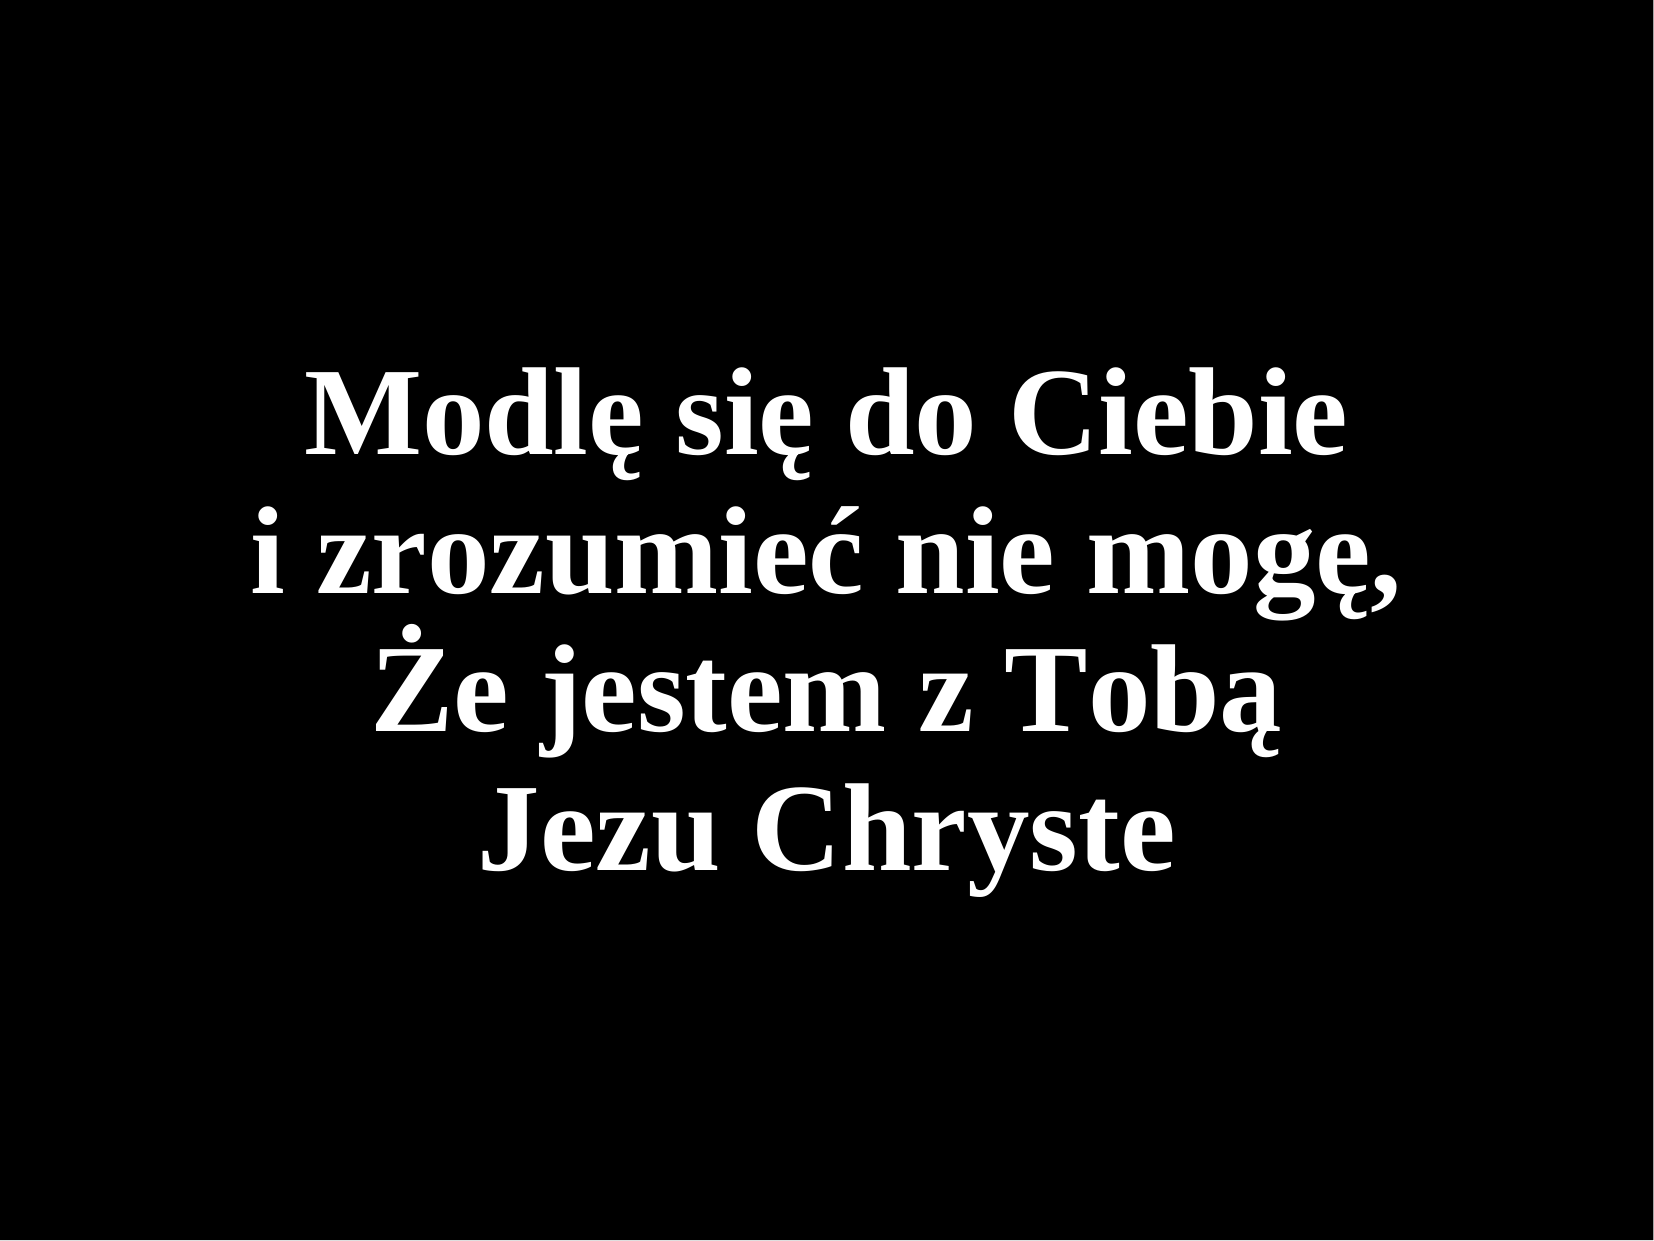

# Modlę się do Ciebie i zrozumieć nie mogę, Że jestem z Tobą Jezu Chryste